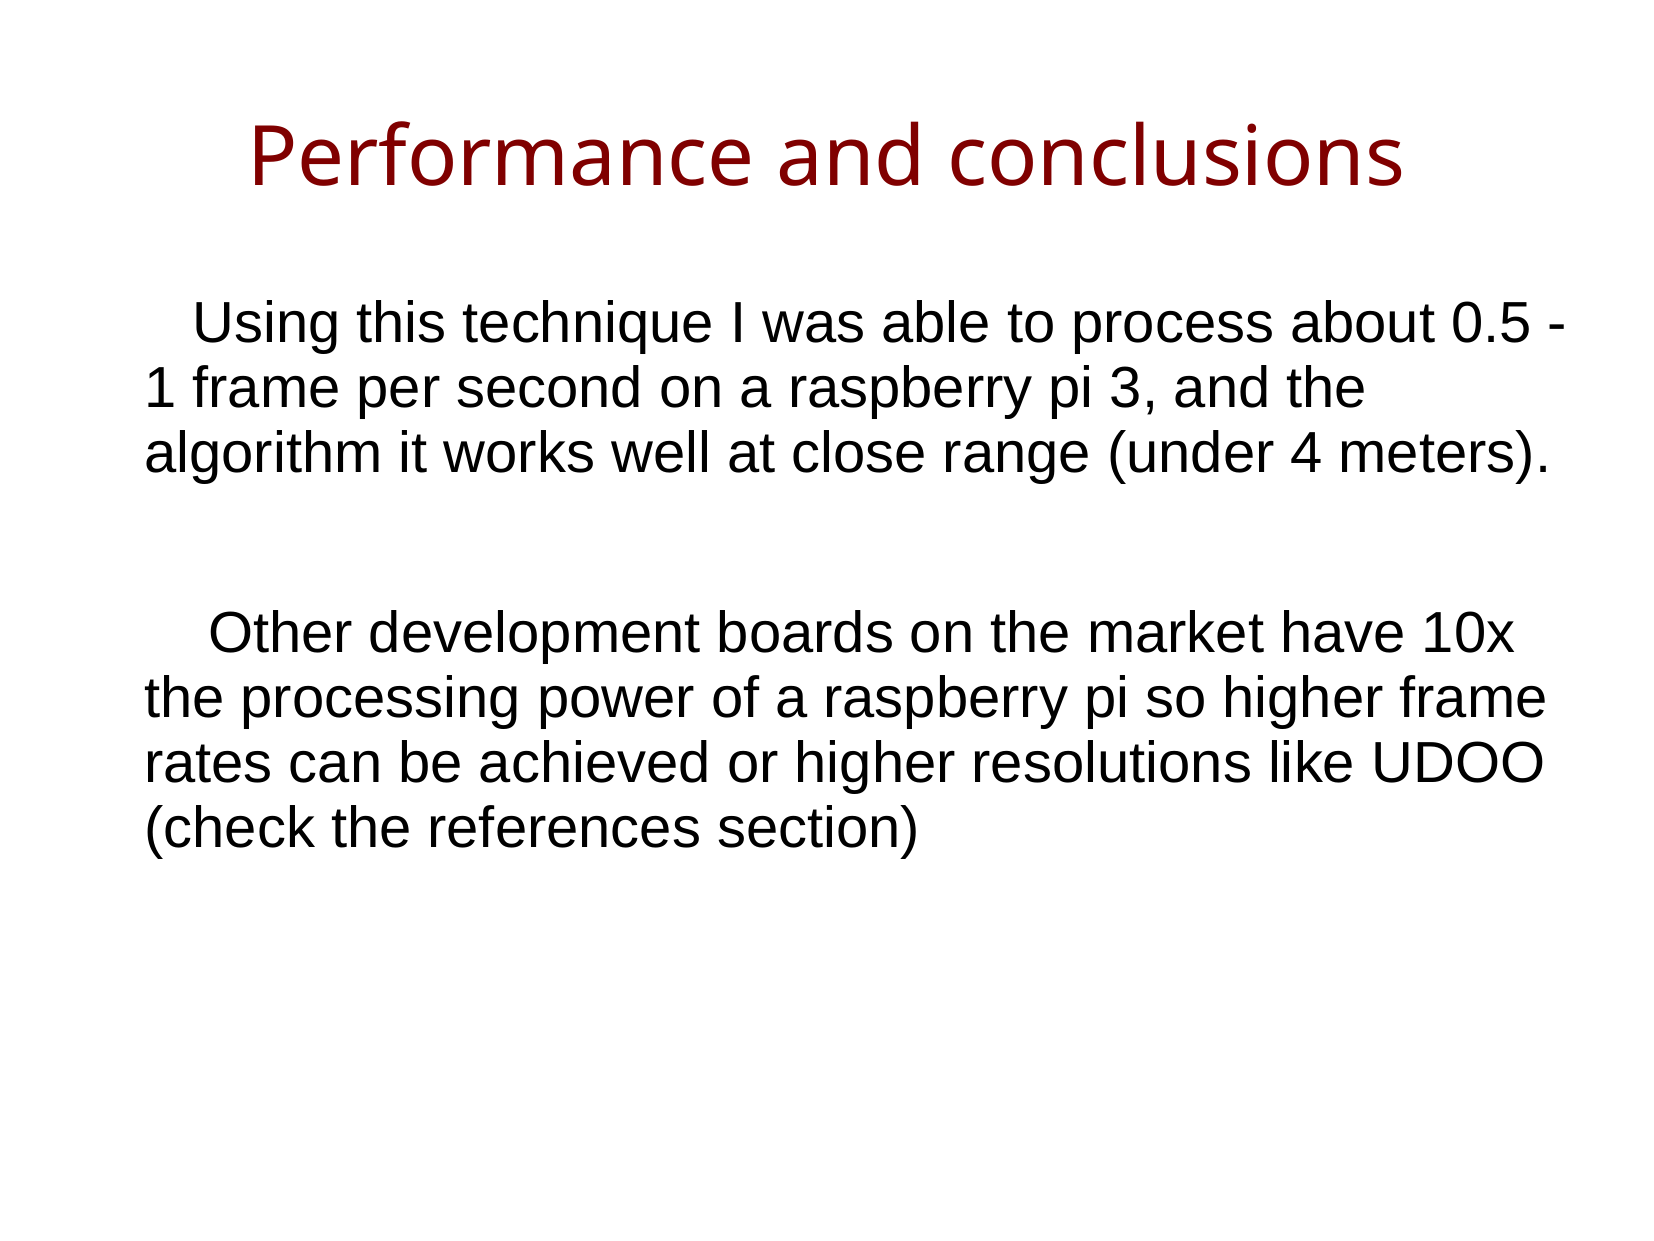

# Performance and conclusions
 Using this technique I was able to process about 0.5 - 1 frame per second on a raspberry pi 3, and the algorithm it works well at close range (under 4 meters).
 Other development boards on the market have 10x the processing power of a raspberry pi so higher frame rates can be achieved or higher resolutions like UDOO (check the references section)